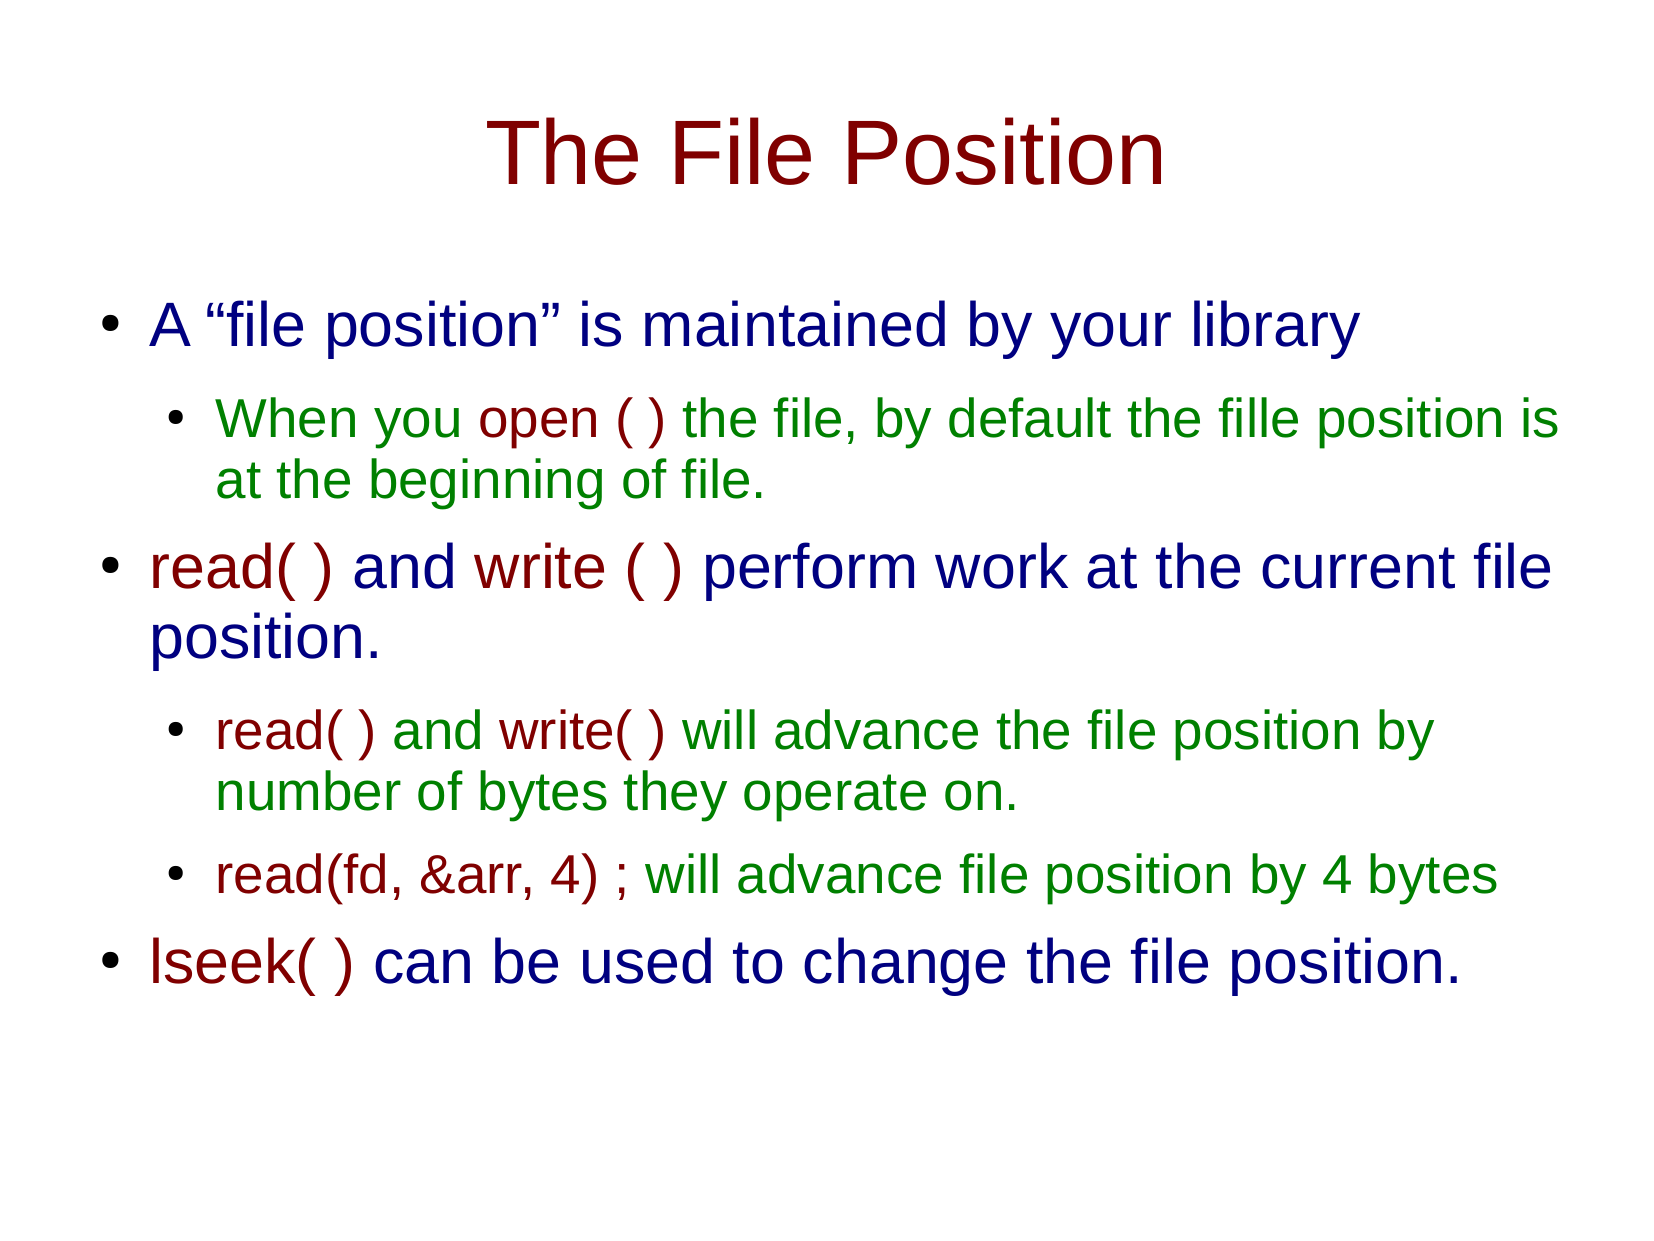

# The File Position
A “file position” is maintained by your library
When you open ( ) the file, by default the fille position is at the beginning of file.
read( ) and write ( ) perform work at the current file position.
read( ) and write( ) will advance the file position by number of bytes they operate on.
read(fd, &arr, 4) ; will advance file position by 4 bytes
lseek( ) can be used to change the file position.